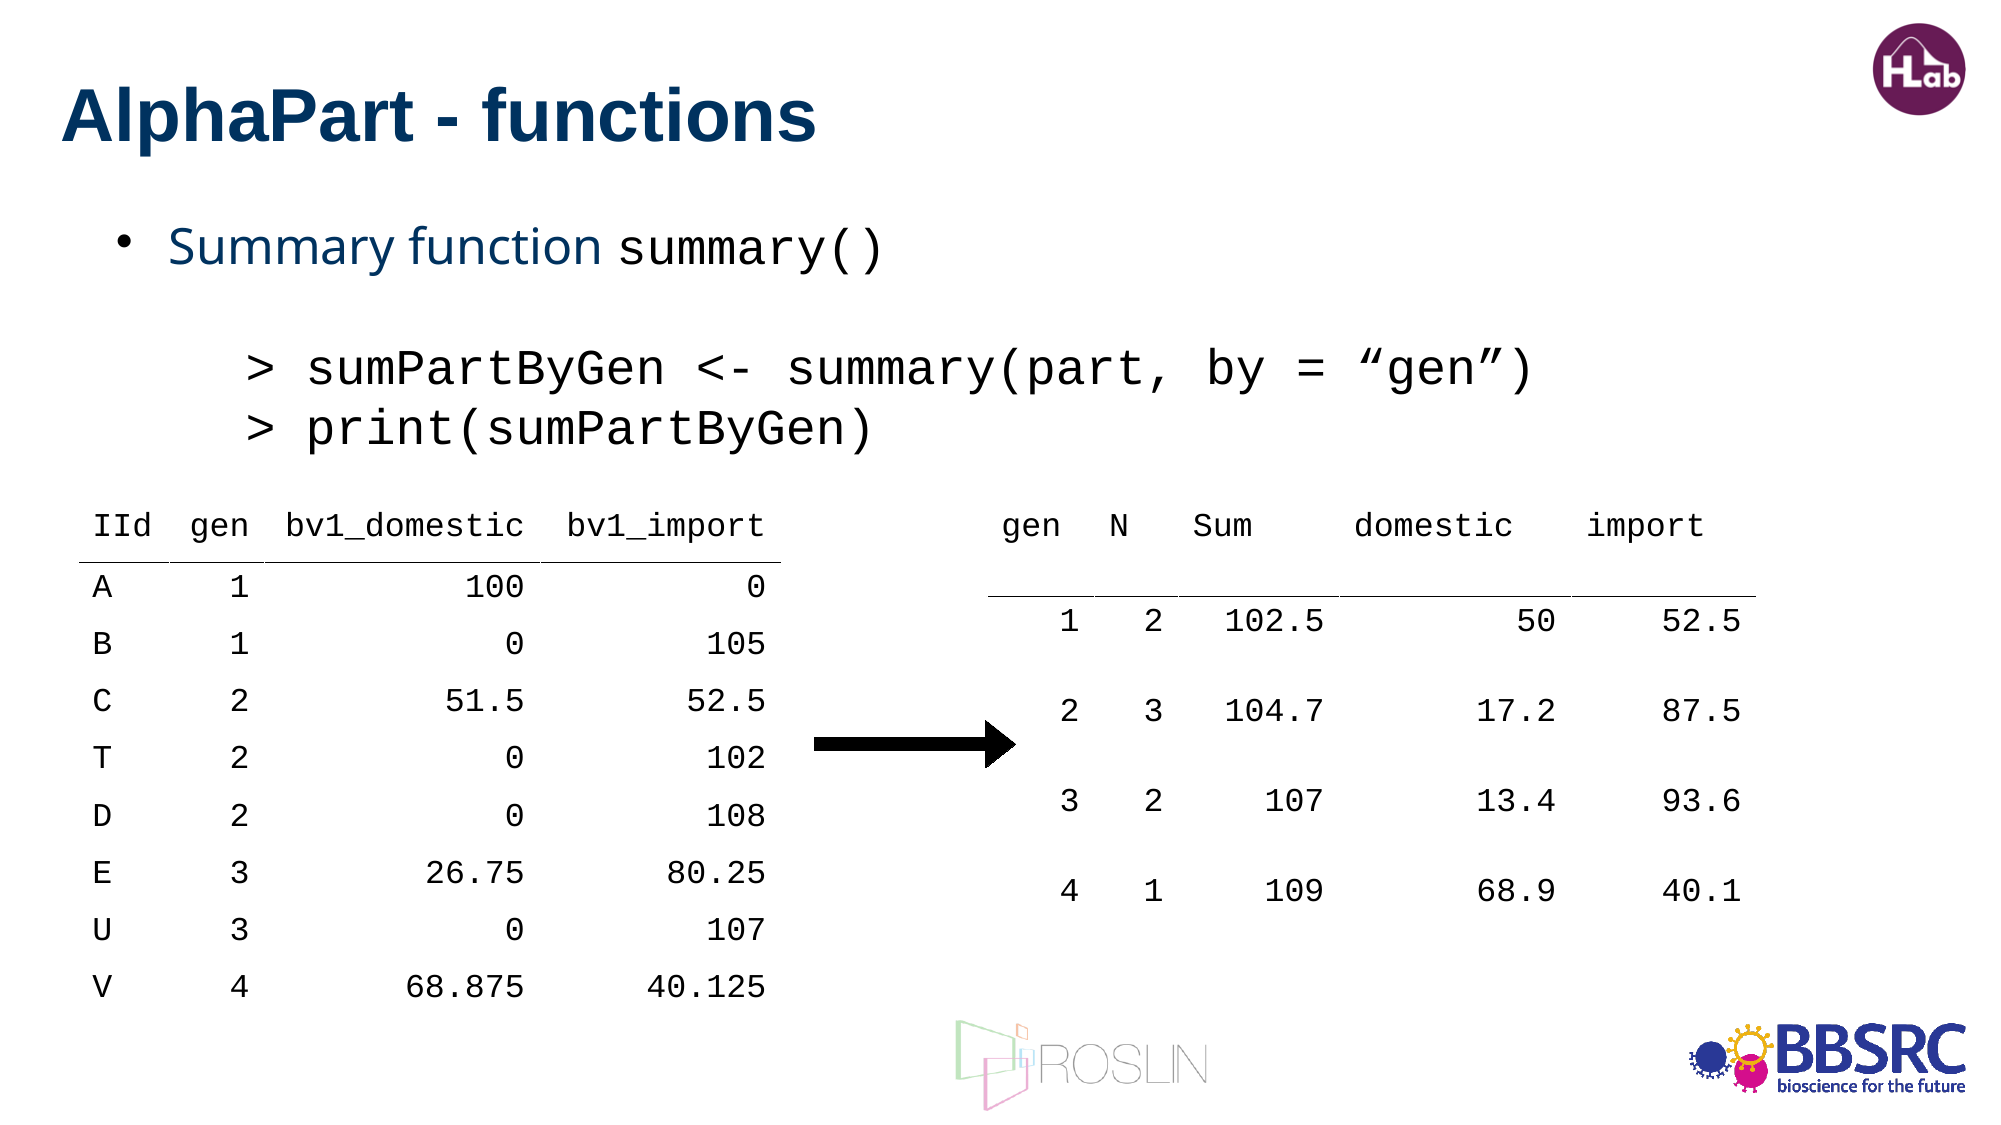

AlphaPart - functions
Summary function summary()
		> sumPartByGen <- summary(part, by = “gen”)
		> print(sumPartByGen)
| IId | gen | bv1\_domestic | bv1\_import |
| --- | --- | --- | --- |
| A | 1 | 100 | 0 |
| B | 1 | 0 | 105 |
| C | 2 | 51.5 | 52.5 |
| T | 2 | 0 | 102 |
| D | 2 | 0 | 108 |
| E | 3 | 26.75 | 80.25 |
| U | 3 | 0 | 107 |
| V | 4 | 68.875 | 40.125 |
| gen | N | Sum | domestic | import |
| --- | --- | --- | --- | --- |
| 1 | 2 | 102.5 | 50 | 52.5 |
| 2 | 3 | 104.7 | 17.2 | 87.5 |
| 3 | 2 | 107 | 13.4 | 93.6 |
| 4 | 1 | 109 | 68.9 | 40.1 |